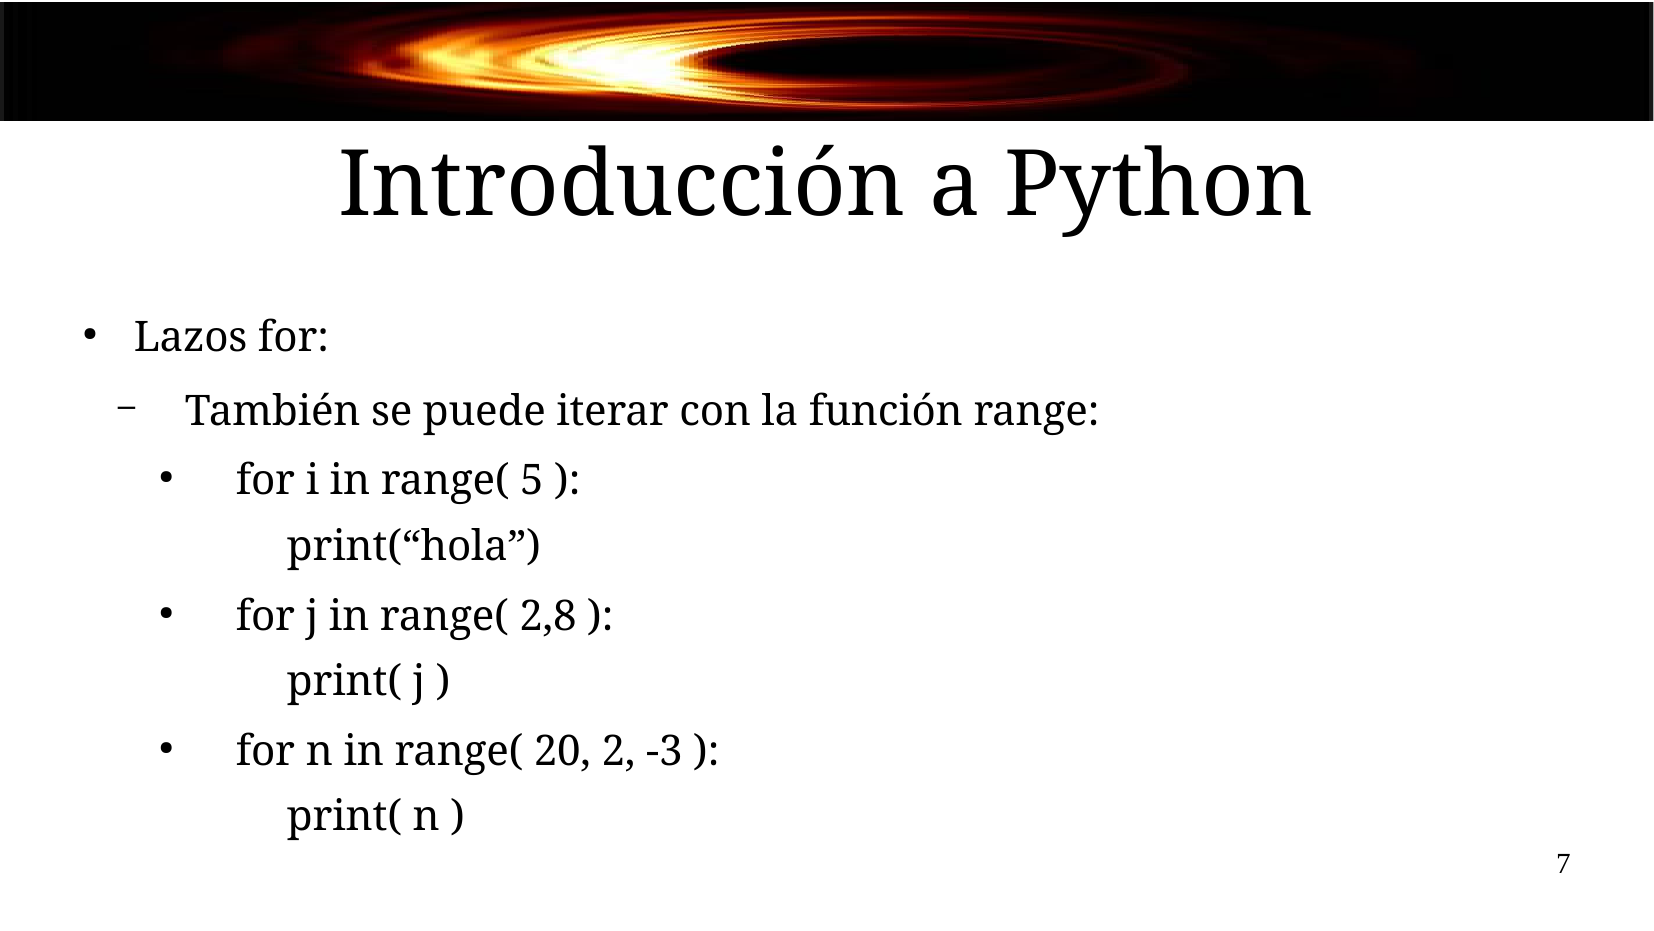

# Introducción a Python
Lazos for:
También se puede iterar con la función range:
for i in range( 5 ):
print(“hola”)
for j in range( 2,8 ):
print( j )
for n in range( 20, 2, -3 ):
print( n )
7